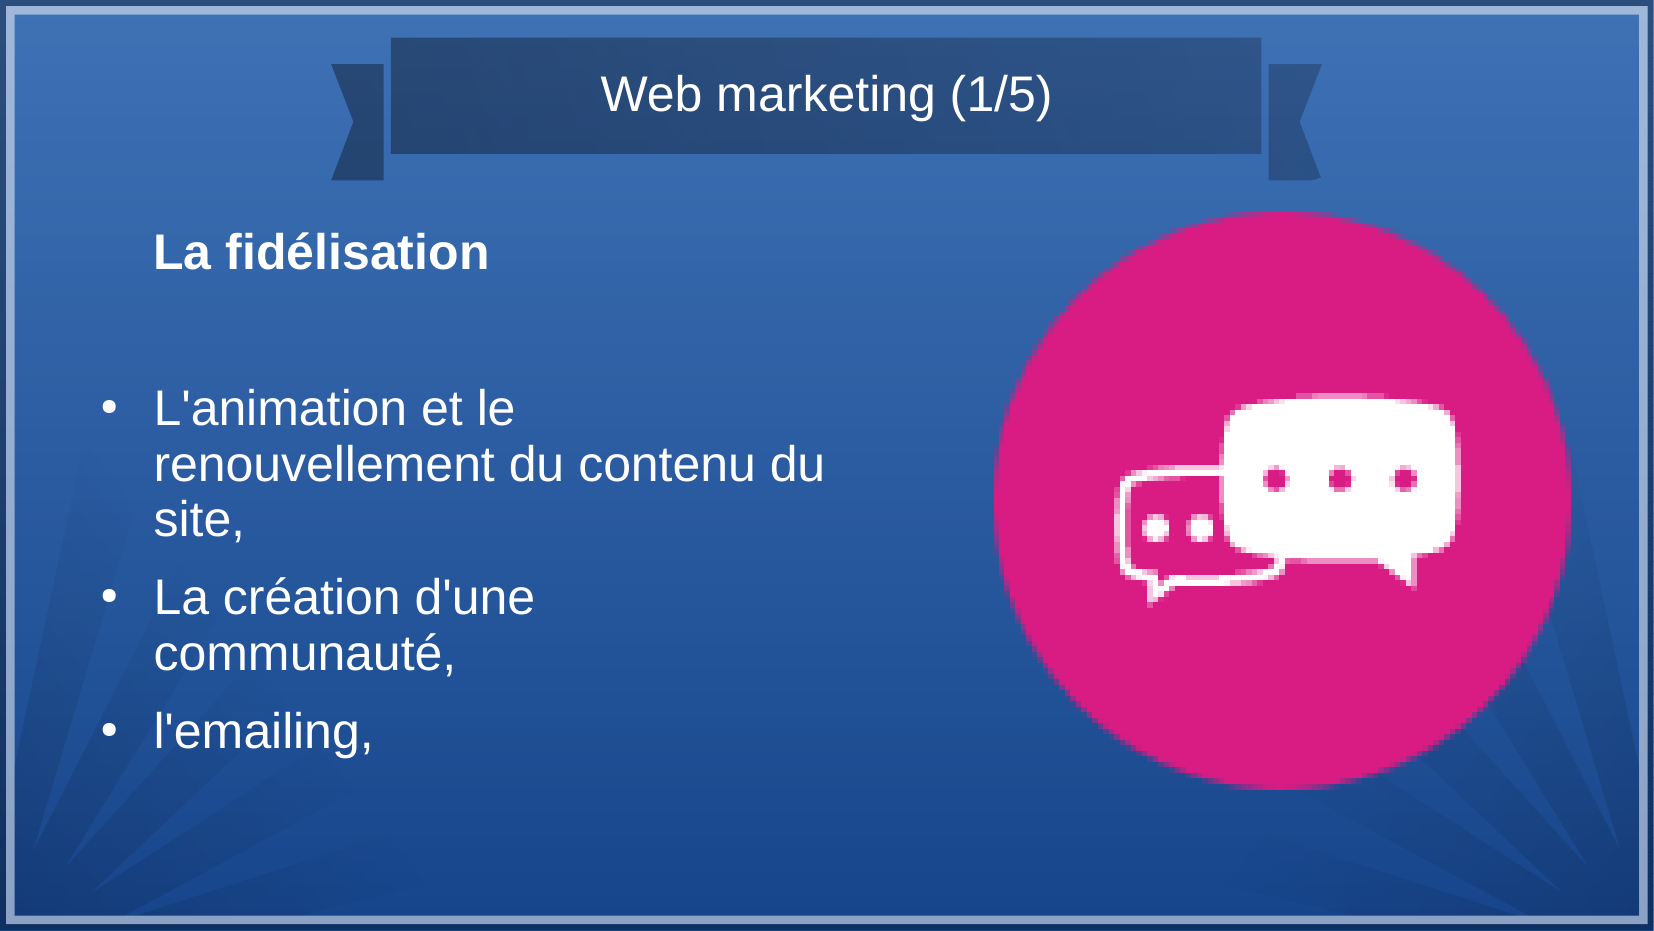

# Web marketing (1/5)
La fidélisation
L'animation et le renouvellement du contenu du site,
La création d'une communauté,
l'emailing,